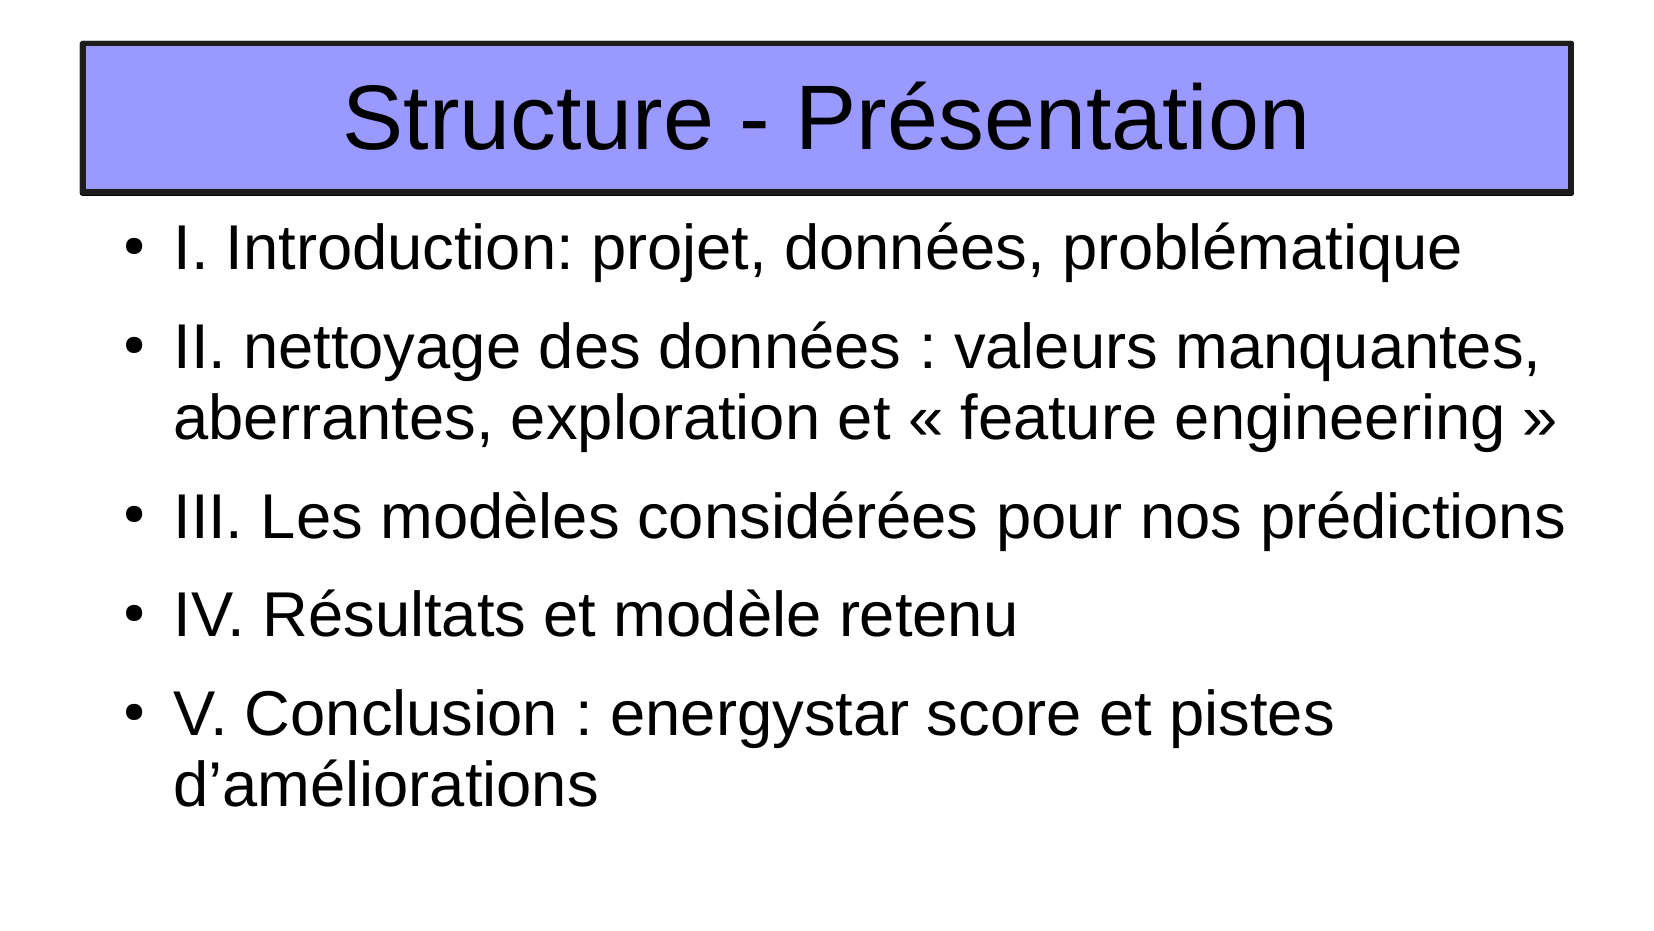

#
Structure - Présentation
I. Introduction: projet, données, problématique
II. nettoyage des données : valeurs manquantes, aberrantes, exploration et « feature engineering »
III. Les modèles considérées pour nos prédictions
IV. Résultats et modèle retenu
V. Conclusion : energystar score et pistes d’améliorations